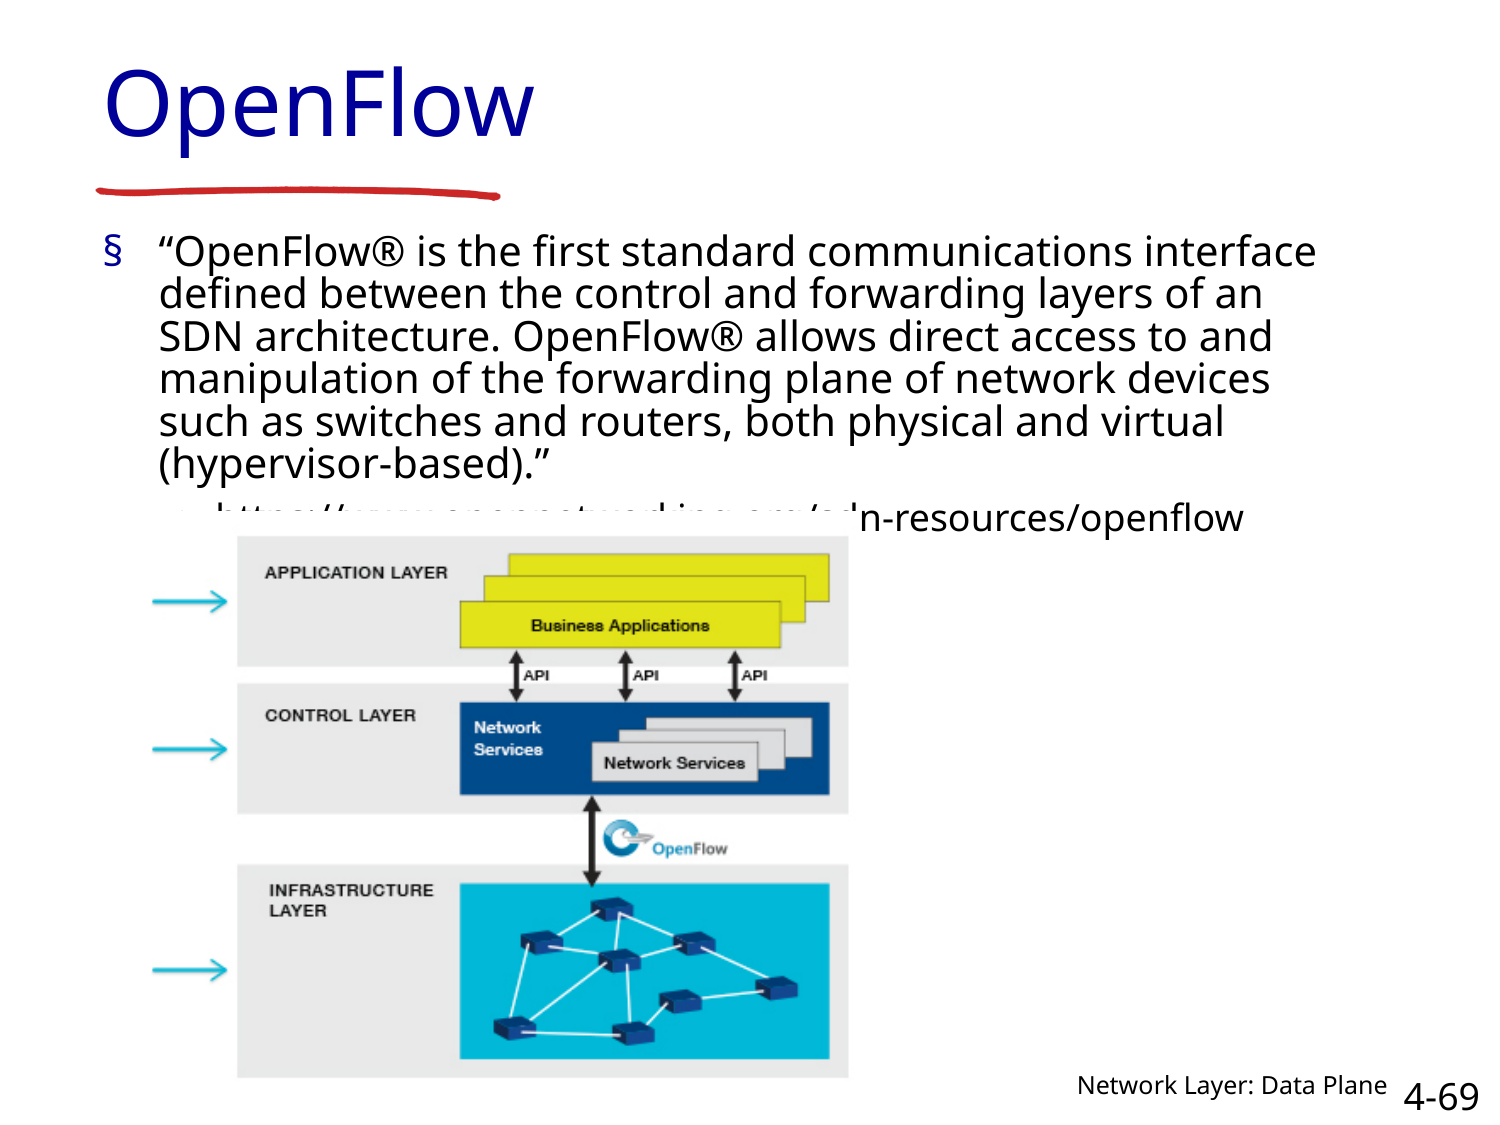

# OpenFlow
“OpenFlow® is the first standard communications interface defined between the control and forwarding layers of an SDN architecture. OpenFlow® allows direct access to and manipulation of the forwarding plane of network devices such as switches and routers, both physical and virtual (hypervisor-based).”
https://www.opennetworking.org/sdn-resources/openflow
Network Layer: Data Plane